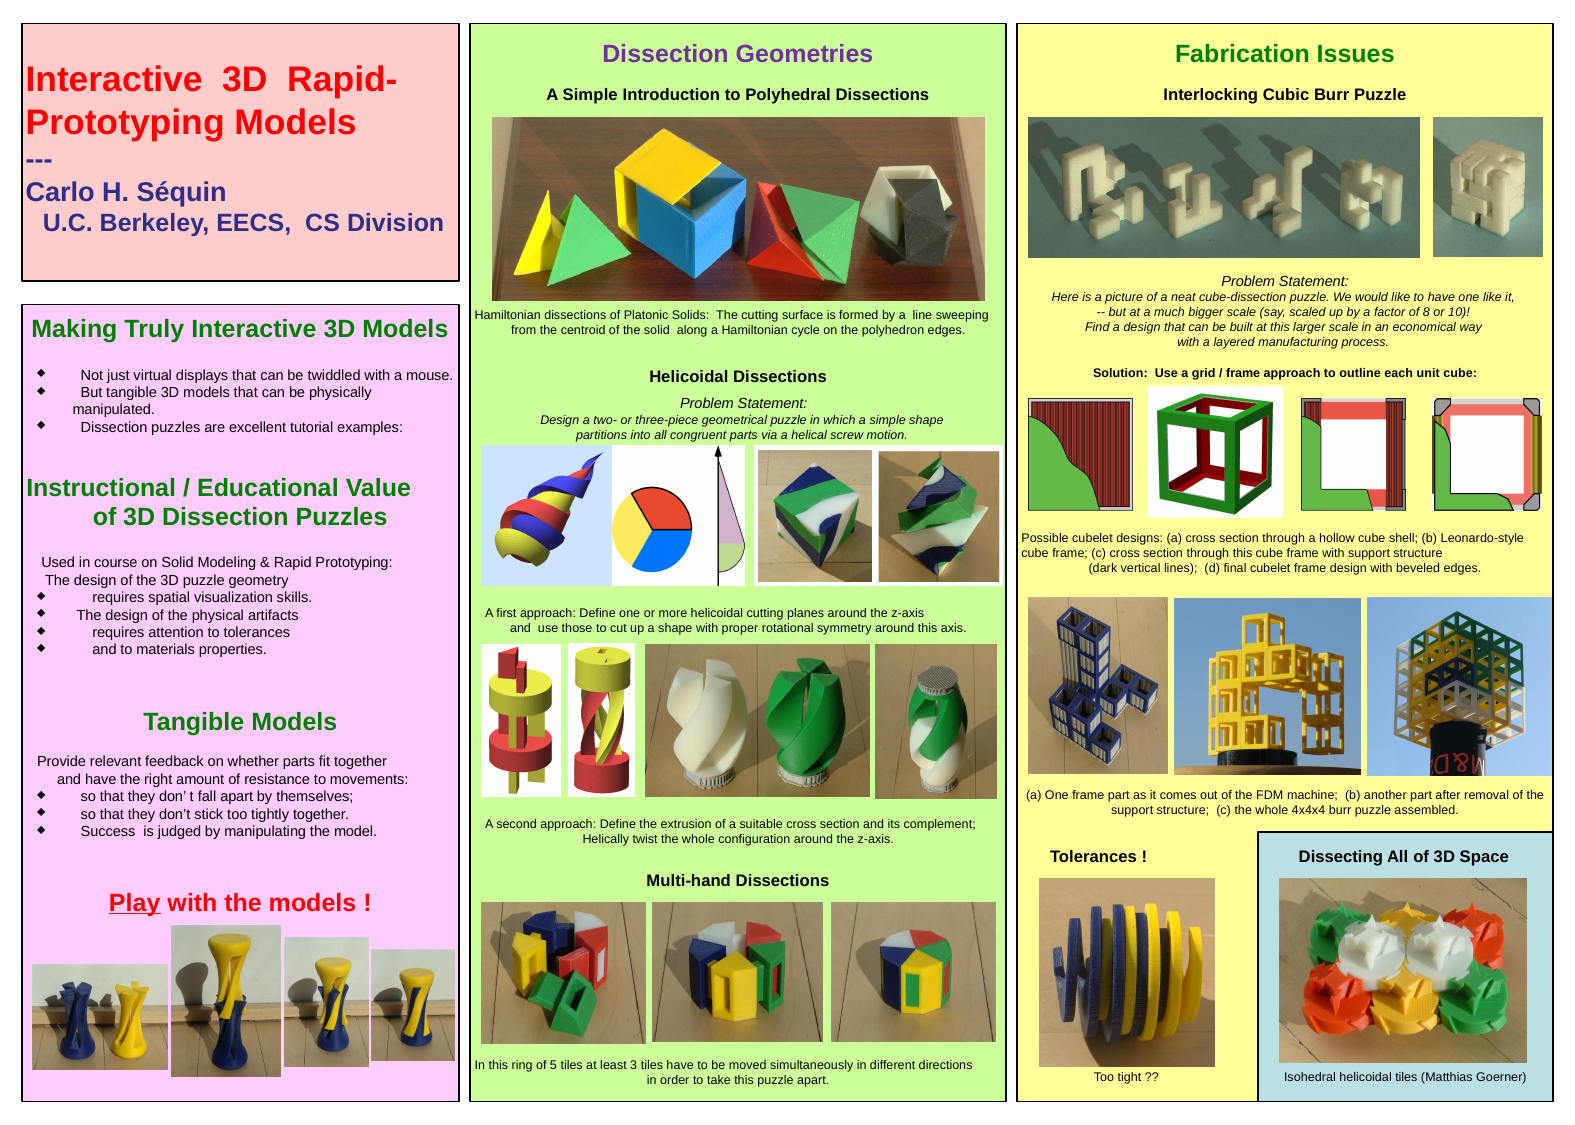

Interactive 3D Rapid-Prototyping Models
---
Carlo H. Séquin
 U.C. Berkeley, EECS, CS Division
Dissection Geometries
Fabrication Issues
A Simple Introduction to Polyhedral Dissections
Interlocking Cubic Burr Puzzle
Problem Statement:
Here is a picture of a neat cube-dissection puzzle. We would like to have one like it,
-- but at a much bigger scale (say, scaled up by a factor of 8 or 10)!
Find a design that can be built at this larger scale in an economical way
with a layered manufacturing process.
Hamiltonian dissections of Platonic Solids: The cutting surface is formed by a line sweeping
from the centroid of the solid along a Hamiltonian cycle on the polyhedron edges.
Making Truly Interactive 3D Models
 Not just virtual displays that can be twiddled with a mouse.
 But tangible 3D models that can be physically manipulated.
 Dissection puzzles are excellent tutorial examples:
Helicoidal Dissections
Solution: Use a grid / frame approach to outline each unit cube:
Problem Statement:
Design a two- or three-piece geometrical puzzle in which a simple shape
partitions into all congruent parts via a helical screw motion.
Instructional / Educational Value
of 3D Dissection Puzzles
Possible cubelet designs: (a) cross section through a hollow cube shell; (b) Leonardo-style
cube frame; (c) cross section through this cube frame with support structure
(dark vertical lines); (d) final cubelet frame design with beveled edges.
 Used in course on Solid Modeling & Rapid Prototyping:
 The design of the 3D puzzle geometry
 requires spatial visualization skills.
 The design of the physical artifacts
 requires attention to tolerances
 and to materials properties.
A first approach: Define one or more helicoidal cutting planes around the z-axis
and use those to cut up a shape with proper rotational symmetry around this axis.
Tangible Models
Provide relevant feedback on whether parts fit together
 and have the right amount of resistance to movements:
 so that they don’ t fall apart by themselves;
 so that they don’t stick too tightly together.
 Success is judged by manipulating the model.
(a) One frame part as it comes out of the FDM machine; (b) another part after removal of the support structure; (c) the whole 4x4x4 burr puzzle assembled.
A second approach: Define the extrusion of a suitable cross section and its complement;
Helically twist the whole configuration around the z-axis.
 Tolerances ! Dissecting All of 3D Space
Multi-hand Dissections
Play with the models !
In this ring of 5 tiles at least 3 tiles have to be moved simultaneously in different directions
in order to take this puzzle apart.
Too tight ??
Isohedral helicoidal tiles (Matthias Goerner)